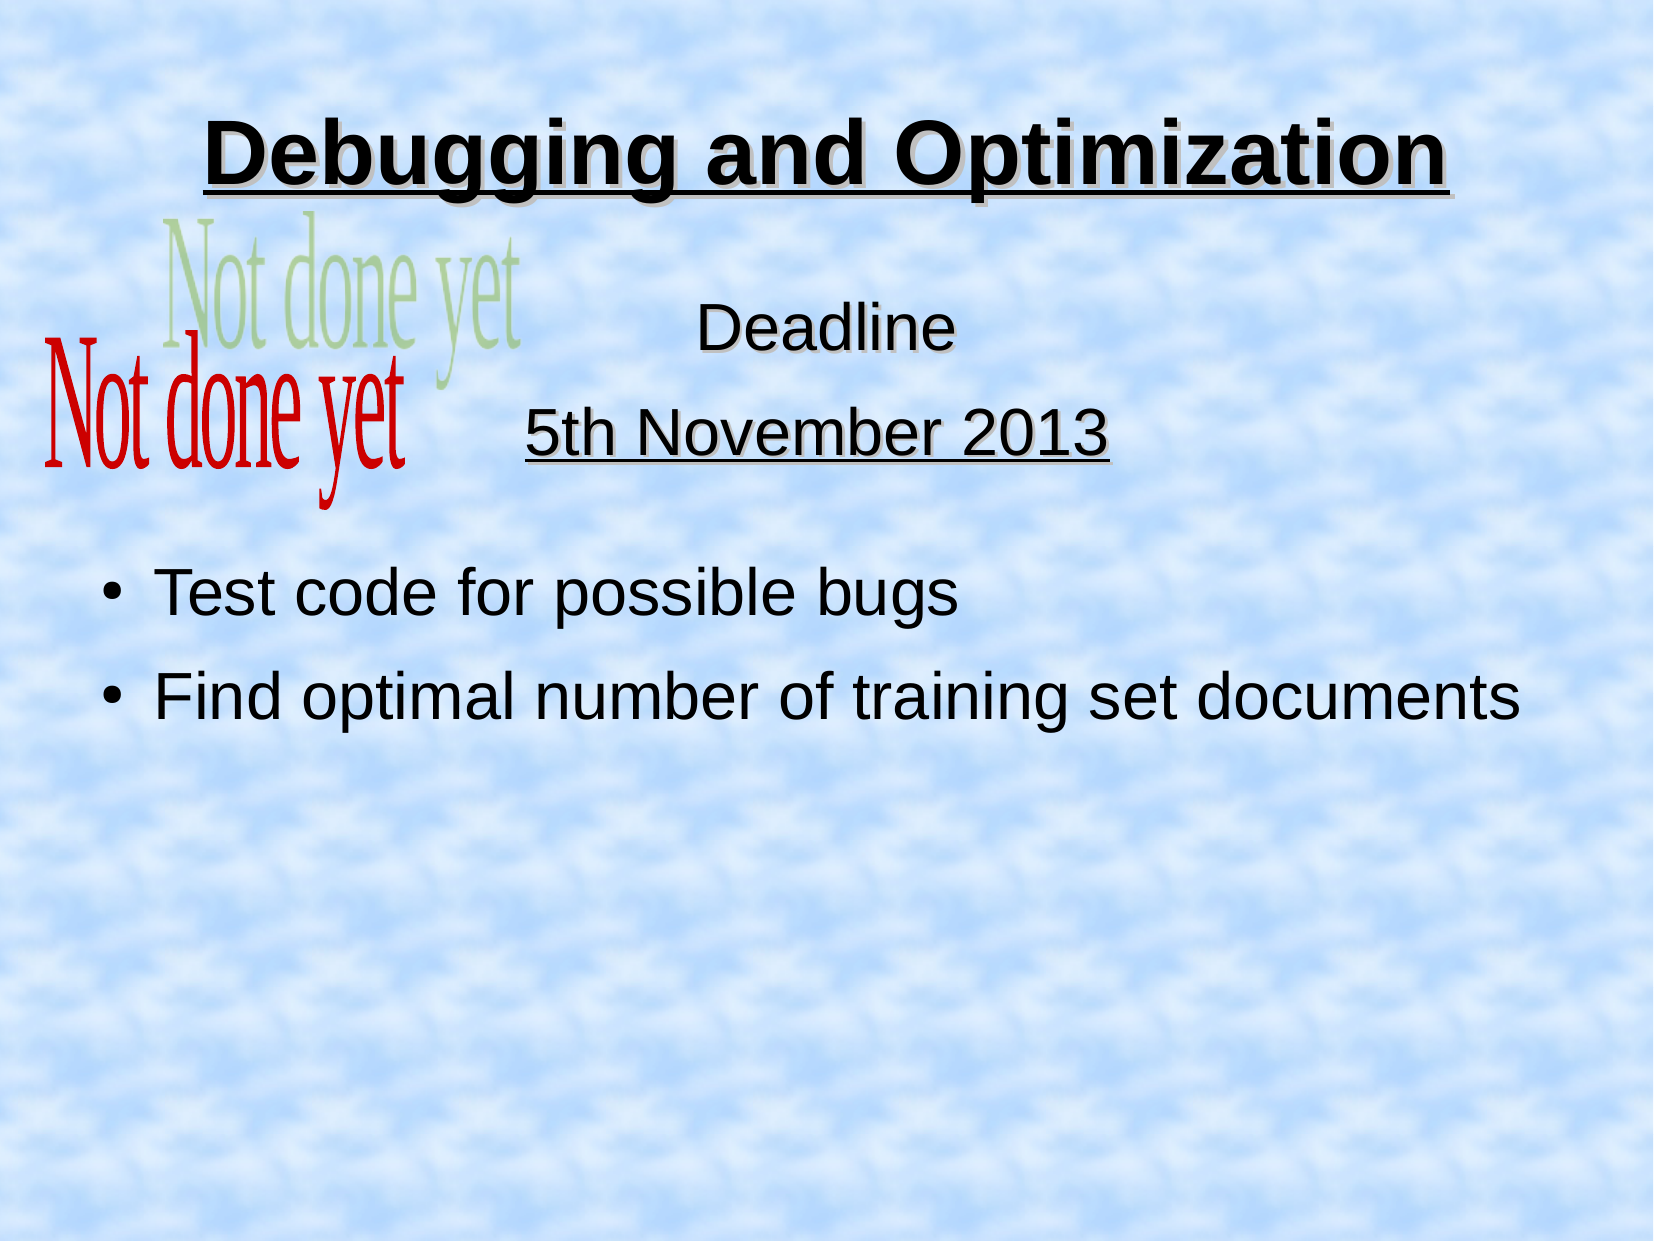

# Debugging and Optimization
Deadline
5th November 2013
Not done yet
Test code for possible bugs
Find optimal number of training set documents